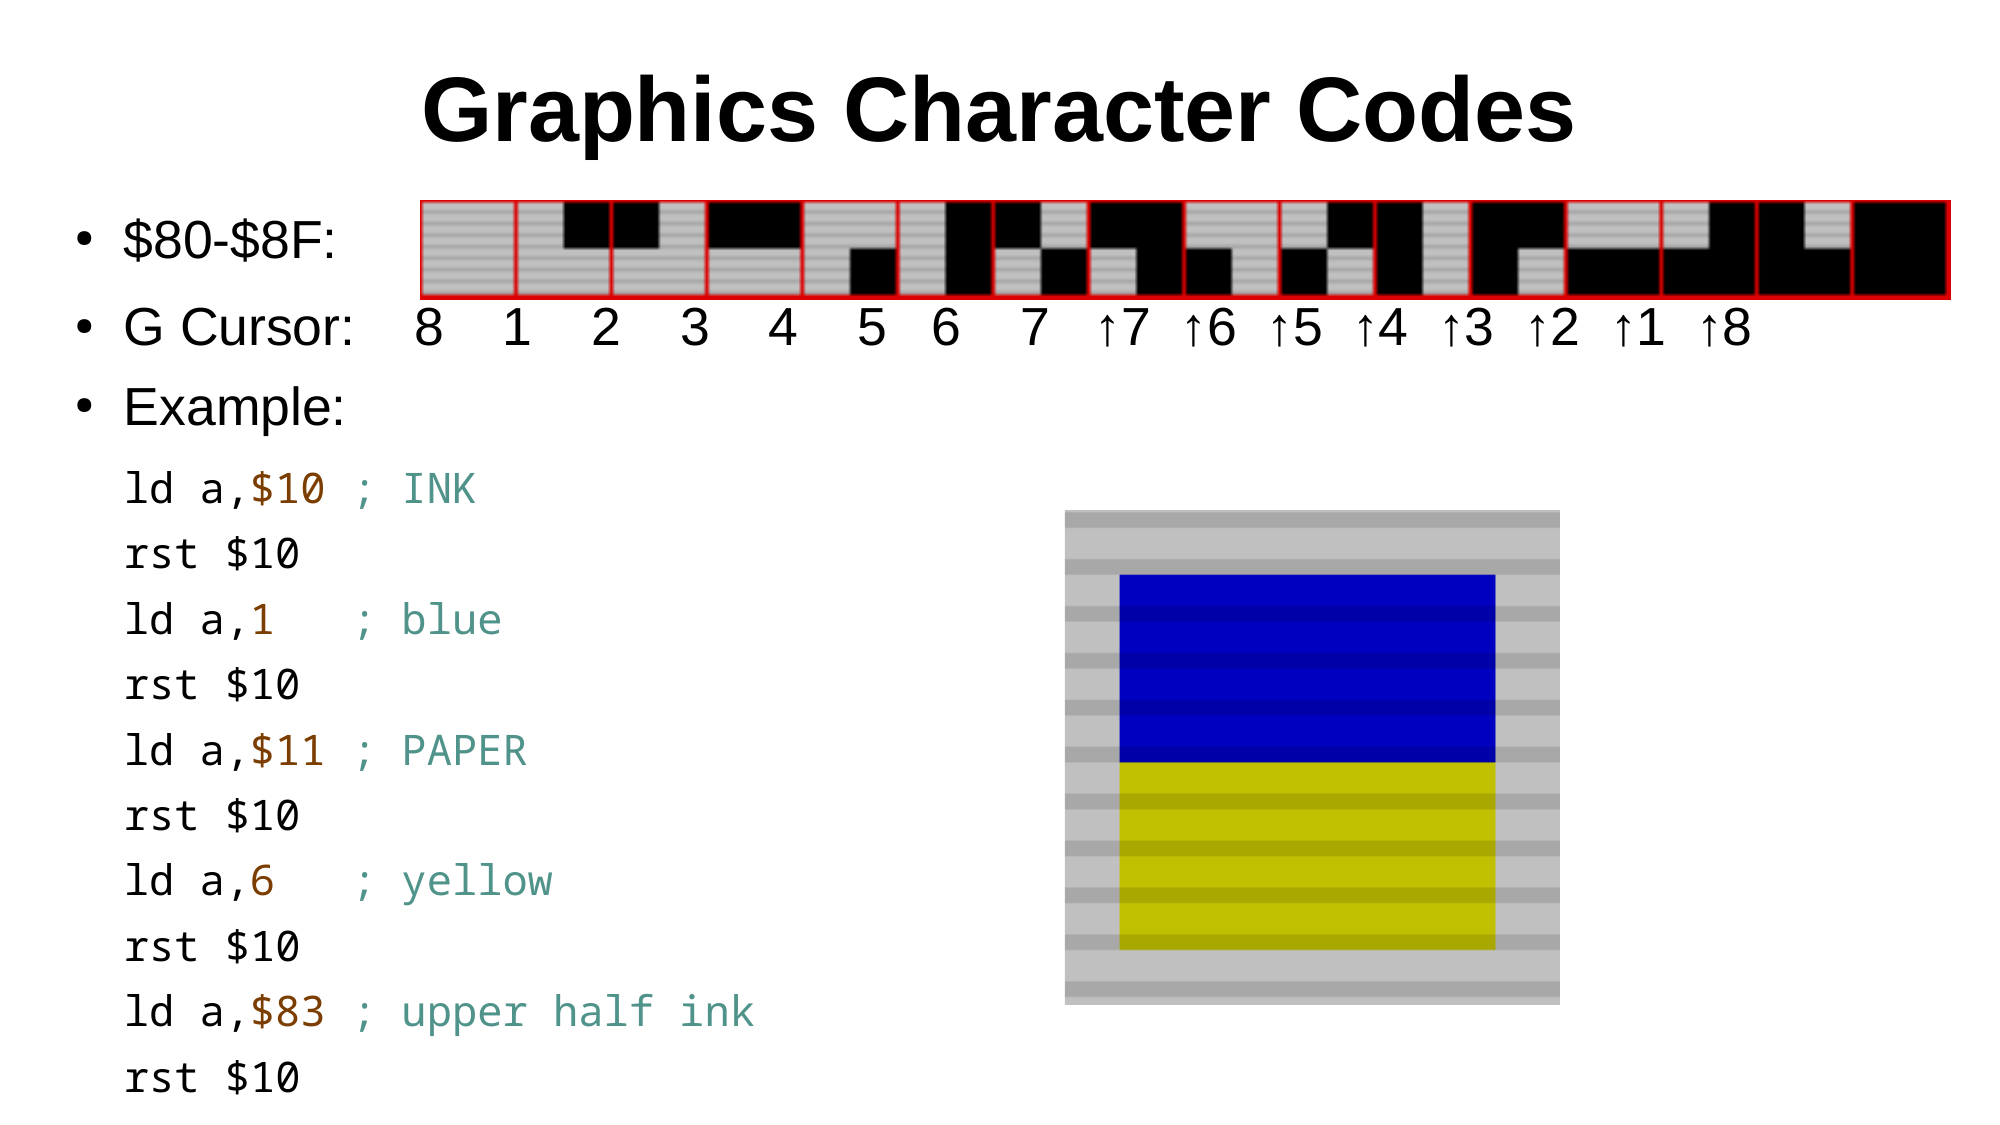

# Graphics Character Codes
$80-$8F:
G Cursor: 8 1 2 3 4 5 6 7 ↑7 ↑6 ↑5 ↑4 ↑3 ↑2 ↑1 ↑8
Example:
ld a,$10 ; INK
rst $10
ld a,1 ; blue
rst $10
ld a,$11 ; PAPER
rst $10
ld a,6 ; yellow
rst $10
ld a,$83 ; upper half ink
rst $10